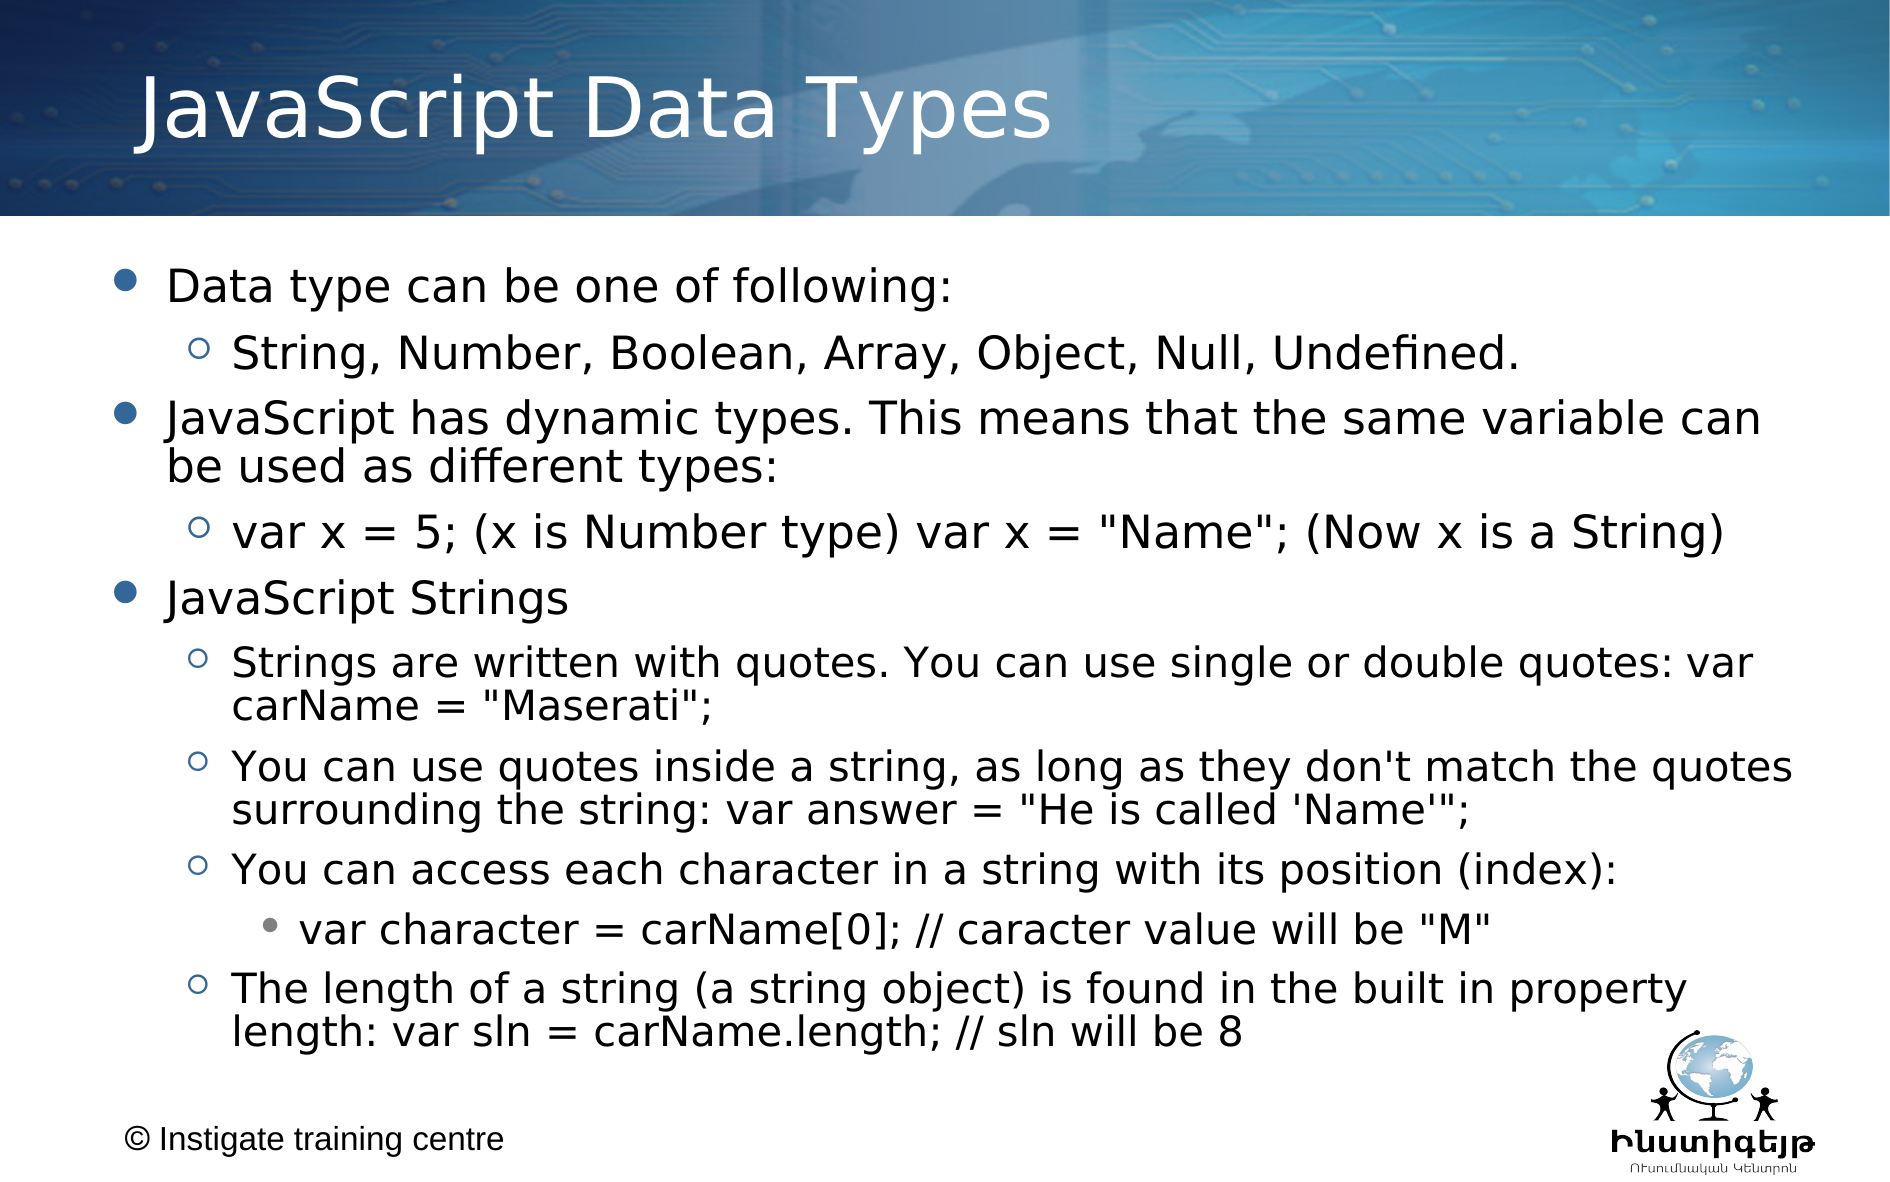

JavaScript Data Types
# Data type can be one of following:
String, Number, Boolean, Array, Object, Null, Undefined.
JavaScript has dynamic types. This means that the same variable can be used as different types:
var x = 5; (x is Number type) var x = "Name"; (Now x is a String)
JavaScript Strings
Strings are written with quotes. You can use single or double quotes:	var carName = "Maserati";
You can use quotes inside a string, as long as they don't match the quotes surrounding the string: var answer = "He is called 'Name'";
You can access each character in a string with its position (index):
var character = carName[0]; // caracter value will be "M"
The length of a string (a string object) is found in the built in property length: var sln = carName.length; // sln will be 8